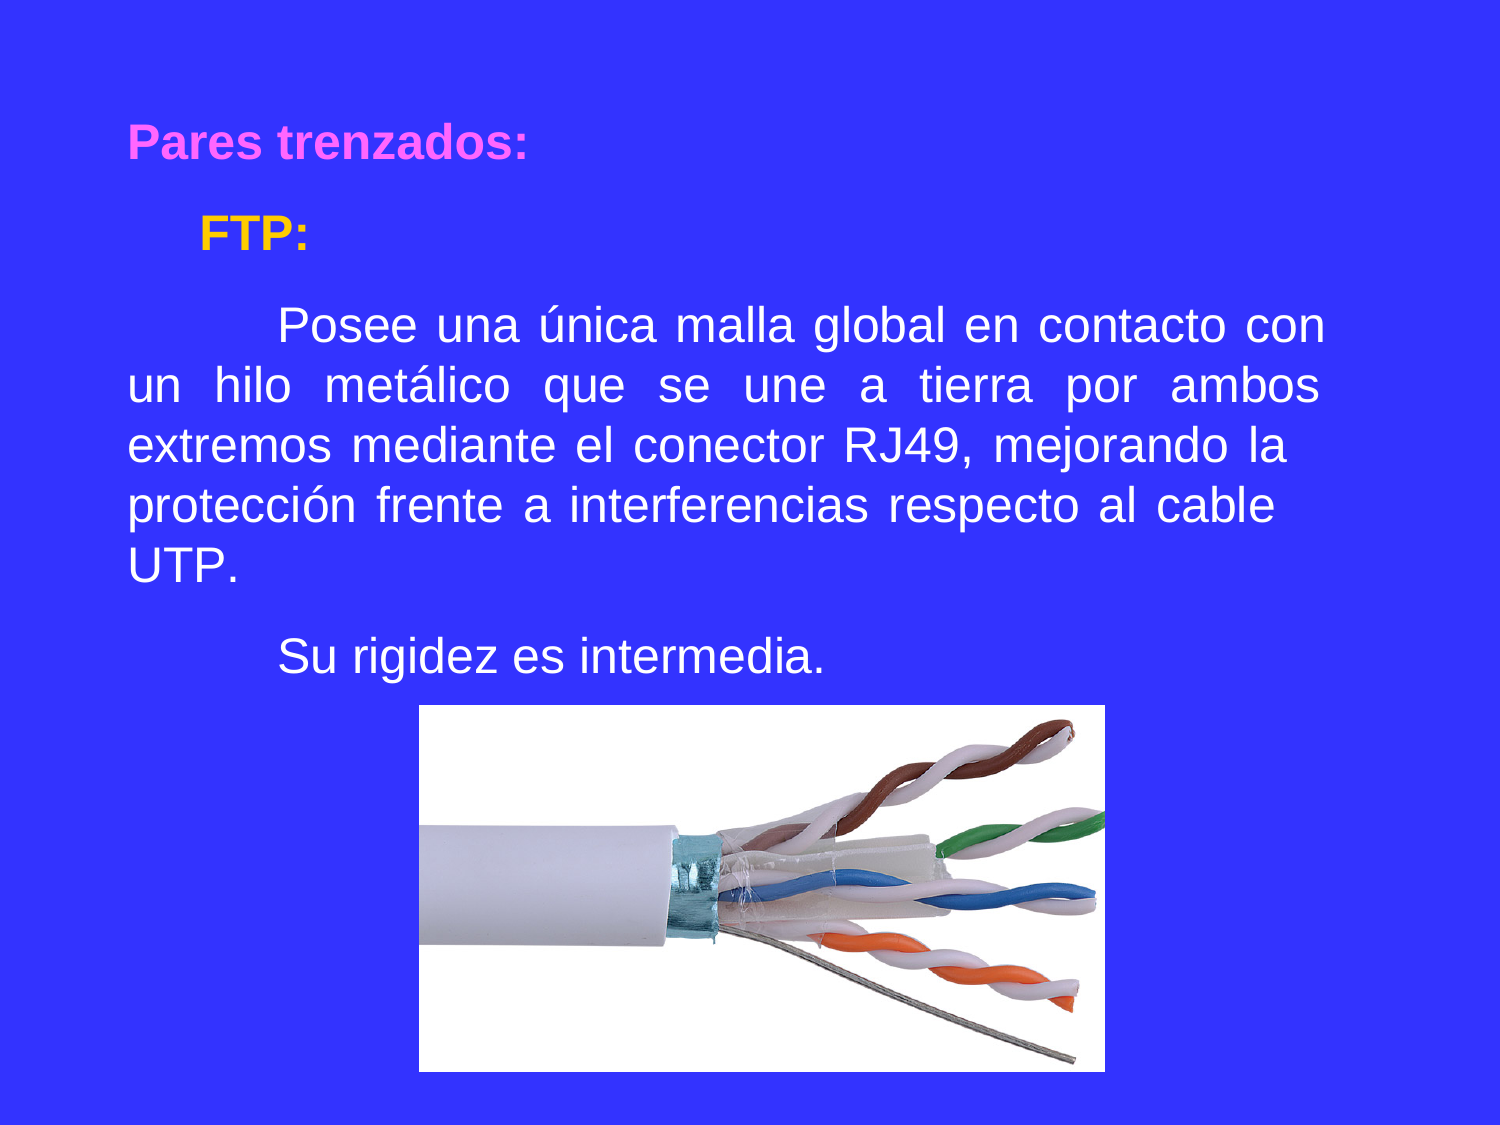

Pares trenzados:
	FTP:
		Posee una única malla global en contacto con 	un hilo metálico que se une a tierra por ambos 	extremos mediante el conector RJ49, mejorando la 	protección frente a interferencias respecto al cable 	UTP.
		Su rigidez es intermedia.